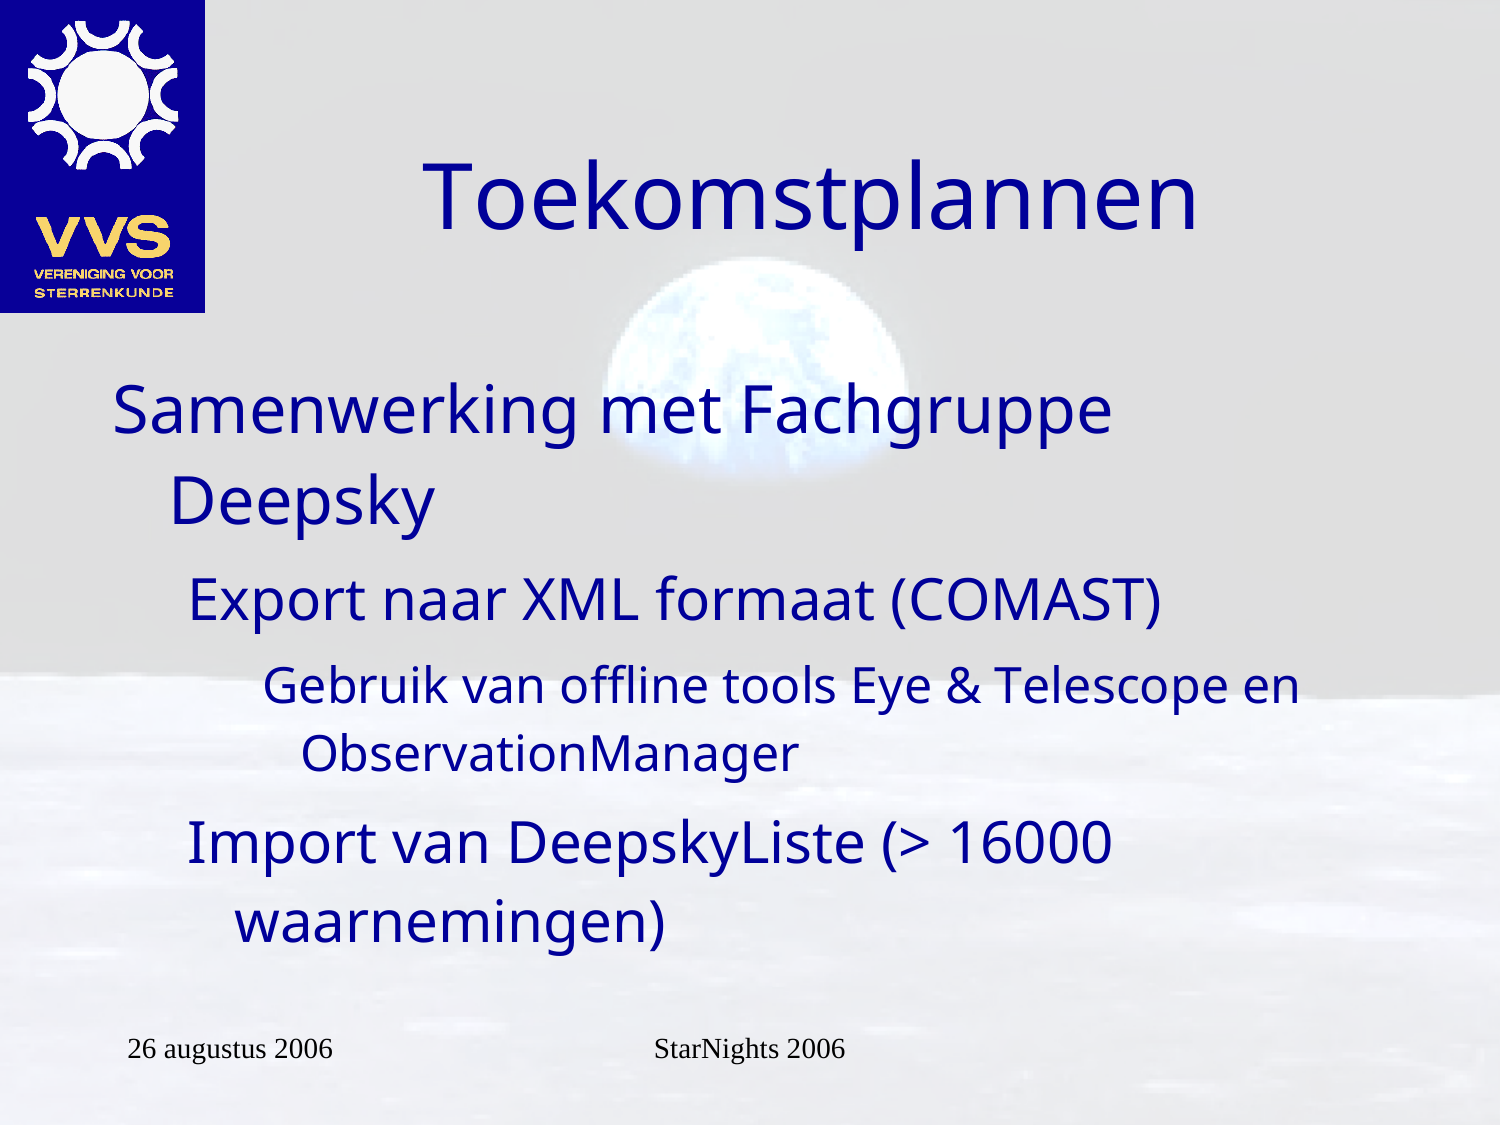

# Toekomstplannen
Samenwerking met Fachgruppe Deepsky
Export naar XML formaat (COMAST)
Gebruik van offline tools Eye & Telescope en ObservationManager
Import van DeepskyListe (> 16000 waarnemingen)
26 augustus 2006
StarNights 2006